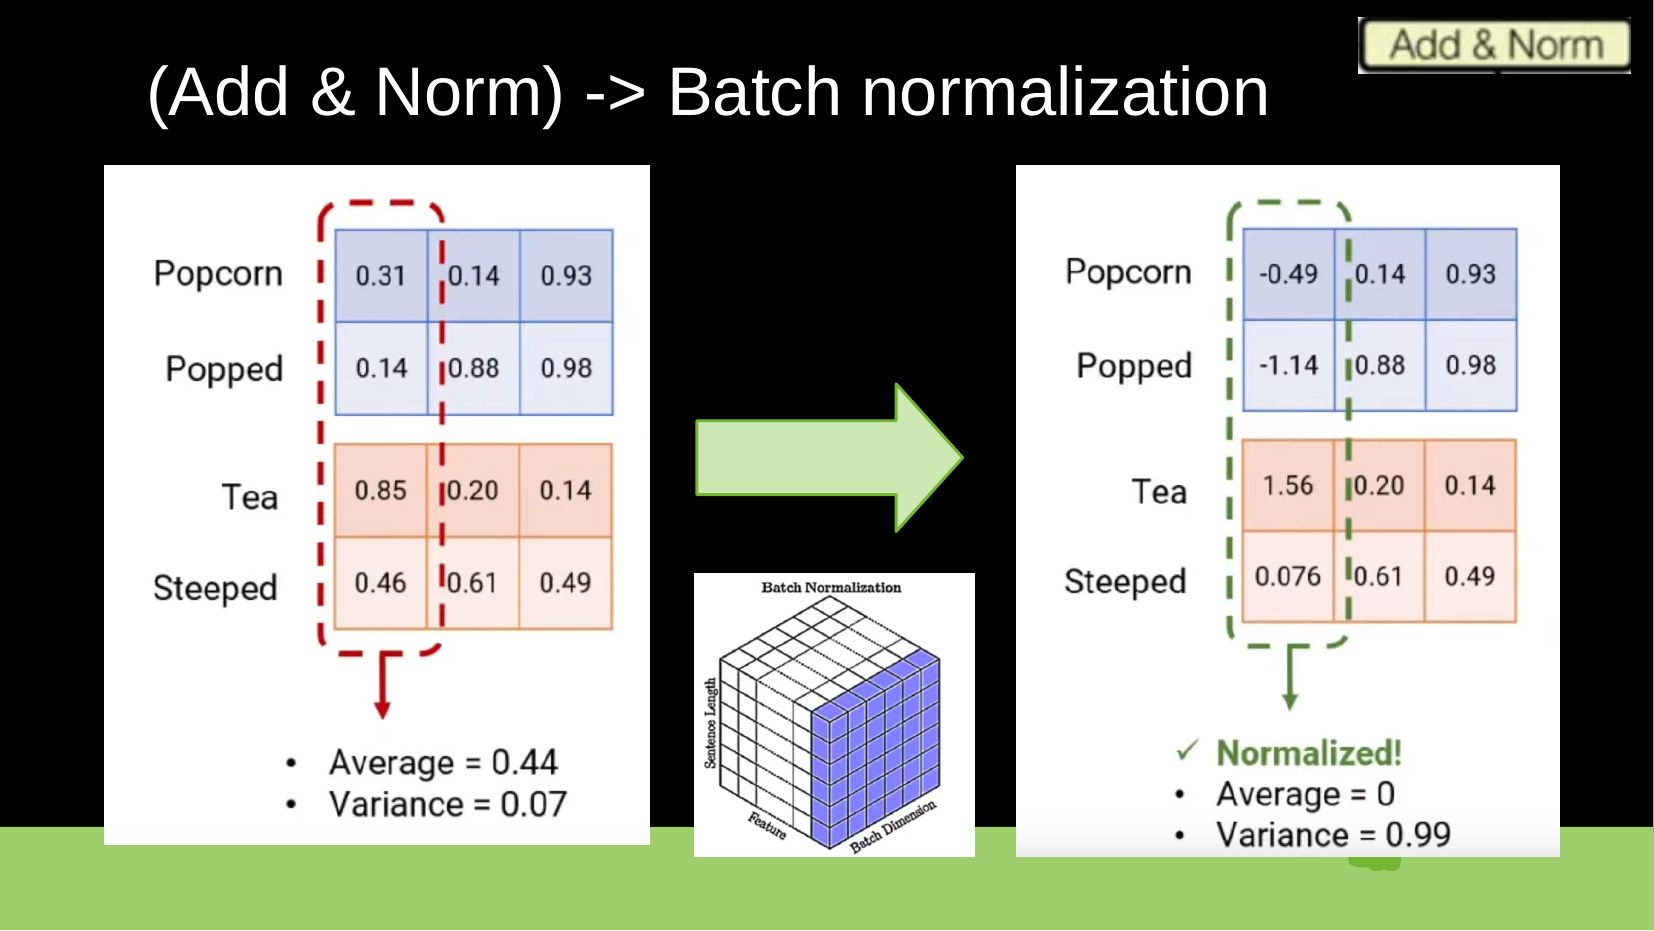

# (Add & Norm) -> Batch normalization
512